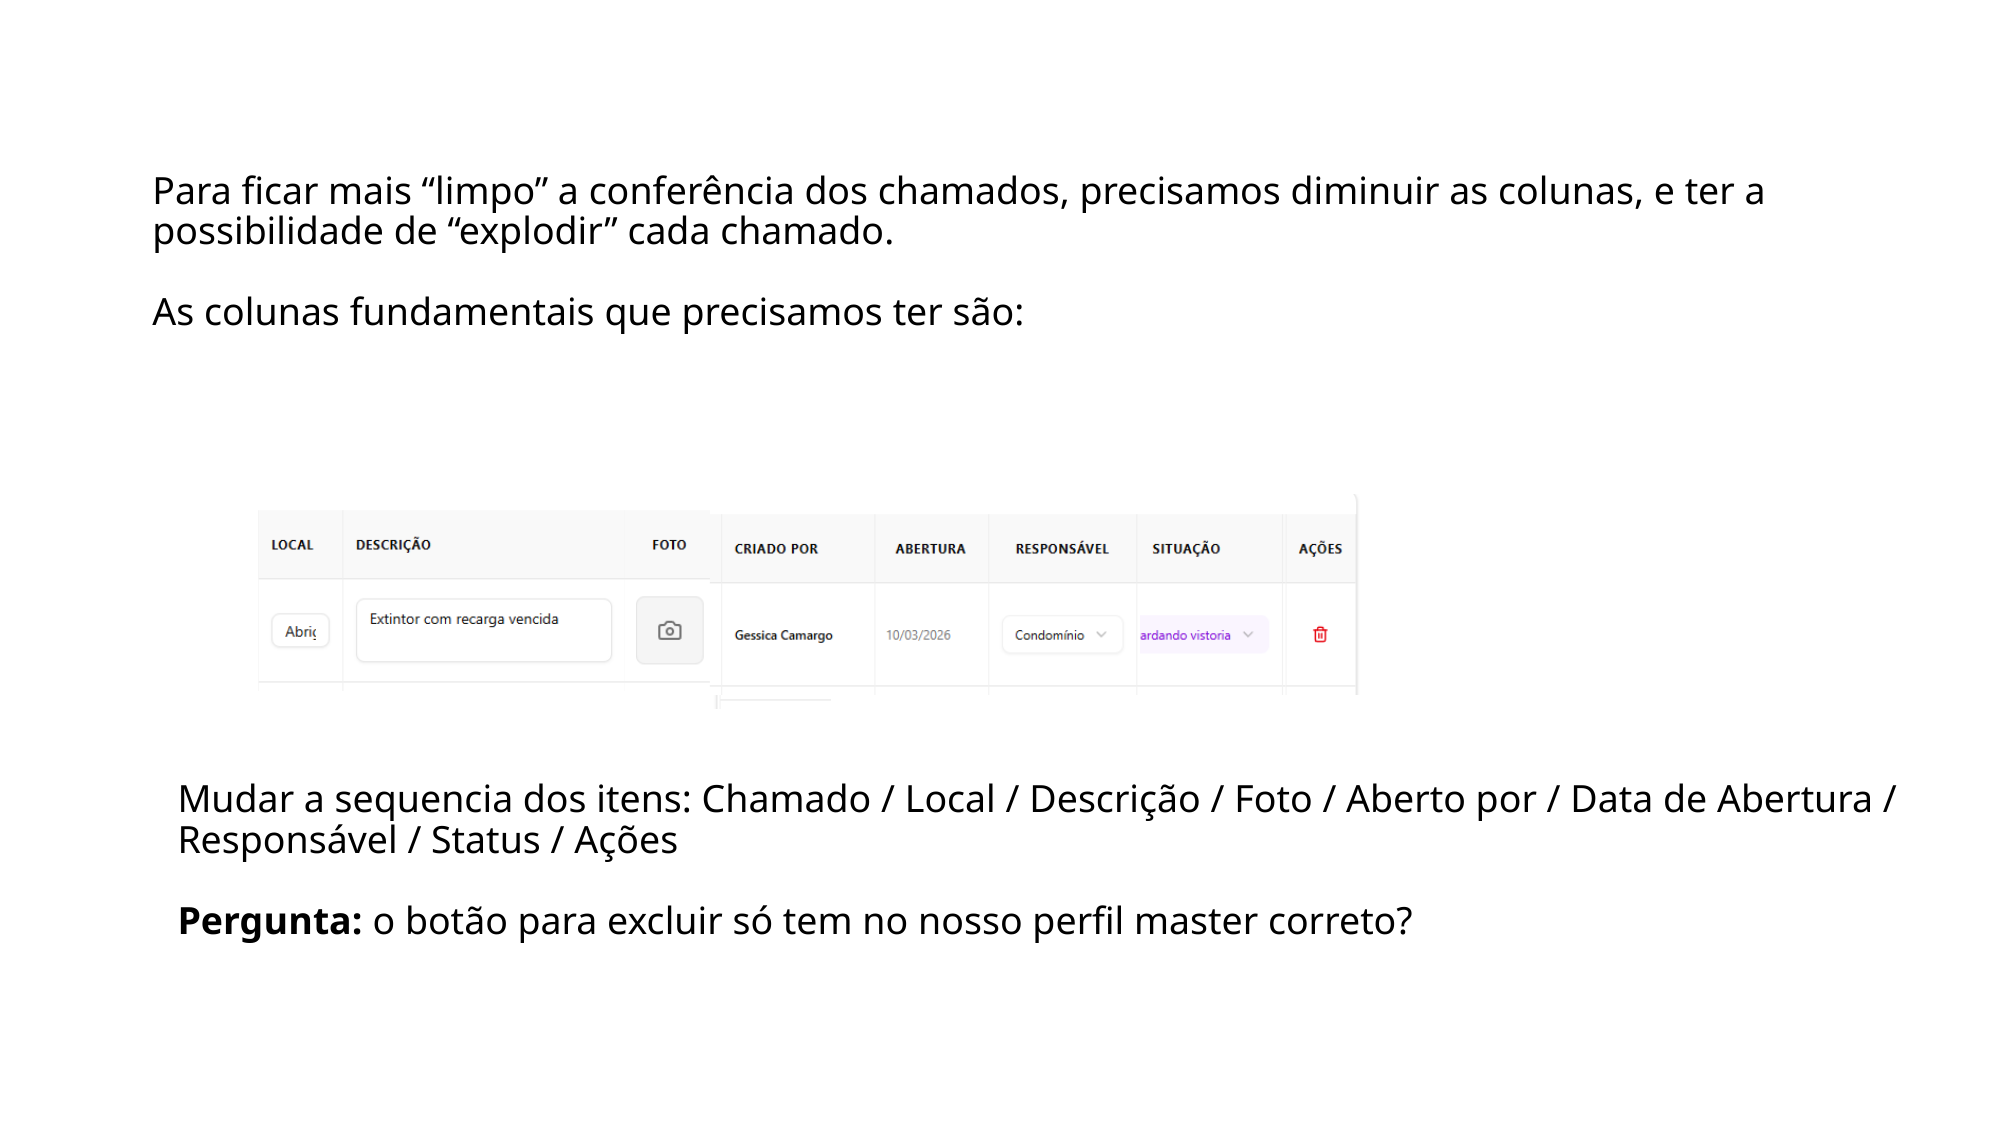

# Para ficar mais “limpo” a conferência dos chamados, precisamos diminuir as colunas, e ter a possibilidade de “explodir” cada chamado. As colunas fundamentais que precisamos ter são:
Mudar a sequencia dos itens: Chamado / Local / Descrição / Foto / Aberto por / Data de Abertura / Responsável / Status / Ações
Pergunta: o botão para excluir só tem no nosso perfil master correto?